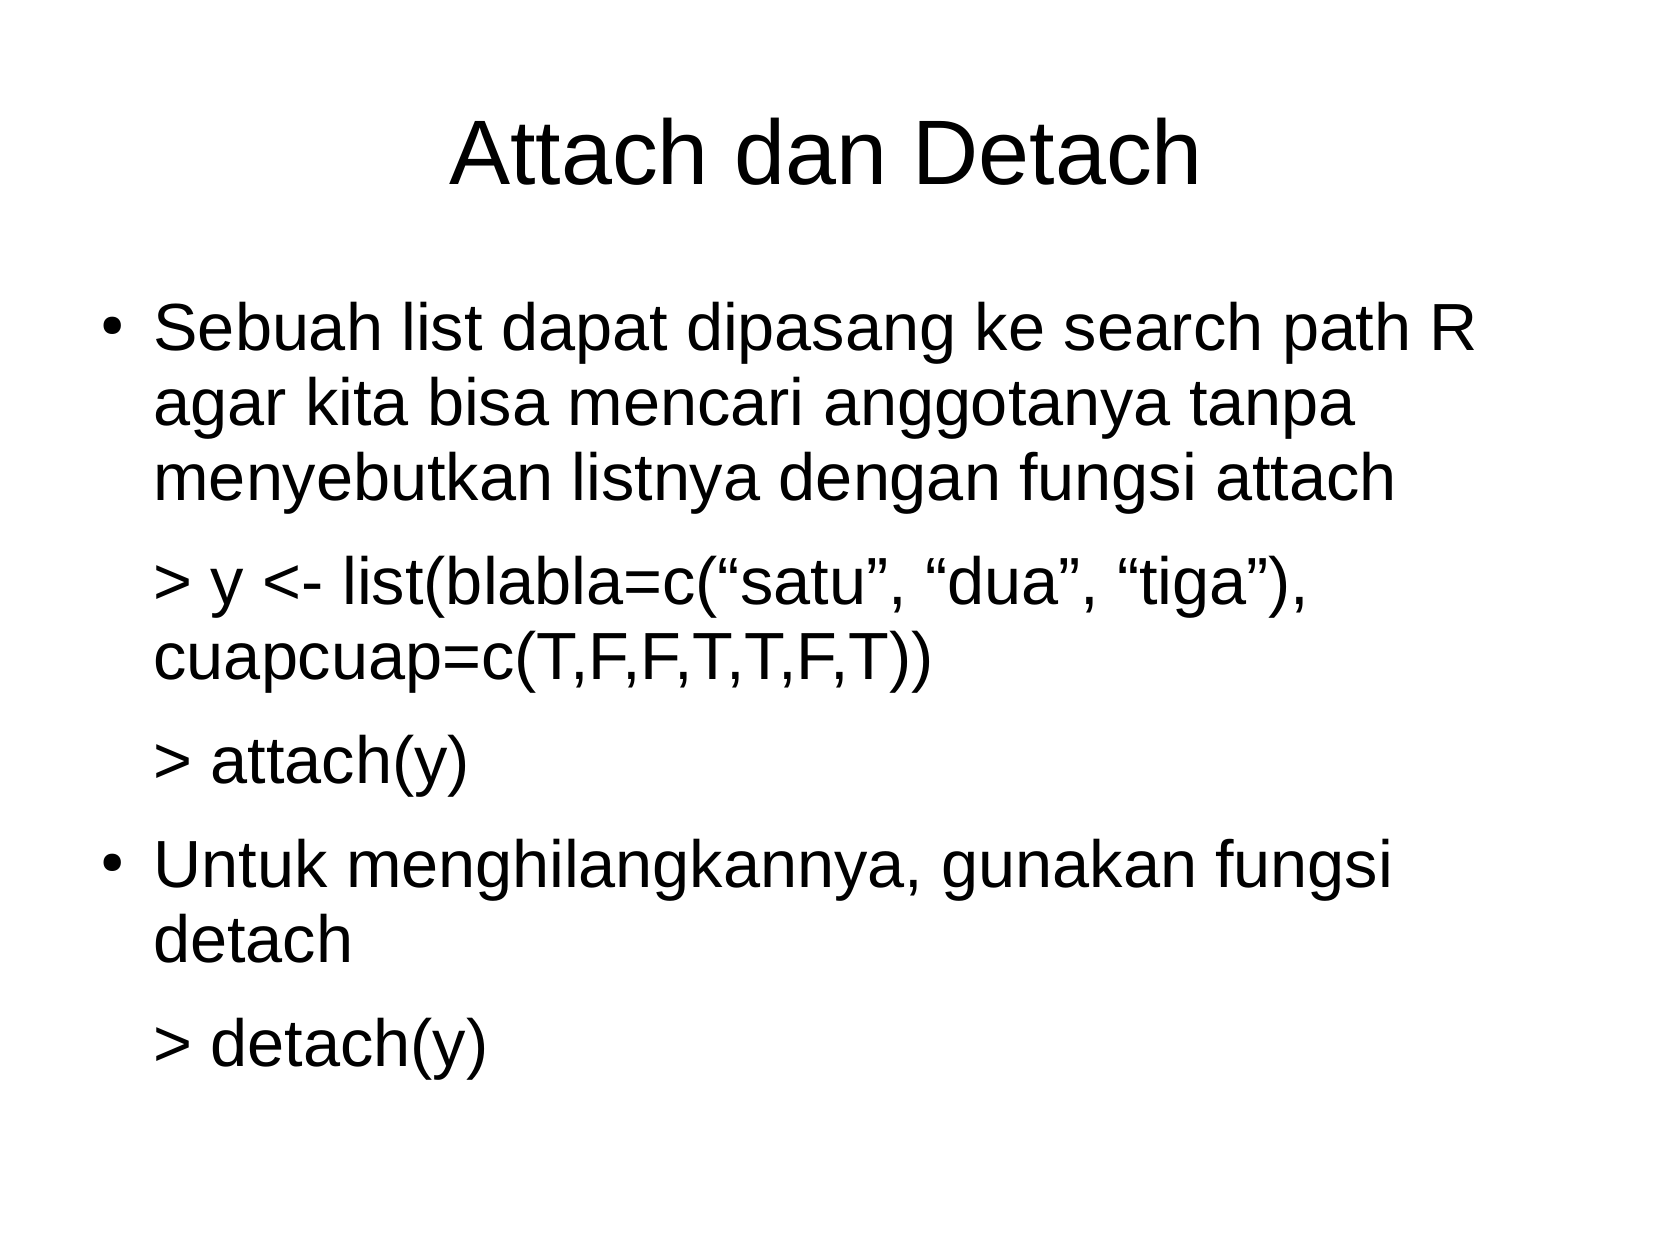

# Attach dan Detach
Sebuah list dapat dipasang ke search path R agar kita bisa mencari anggotanya tanpa menyebutkan listnya dengan fungsi attach
> y <- list(blabla=c(“satu”, “dua”, “tiga”), cuapcuap=c(T,F,F,T,T,F,T))
> attach(y)
Untuk menghilangkannya, gunakan fungsi detach
> detach(y)